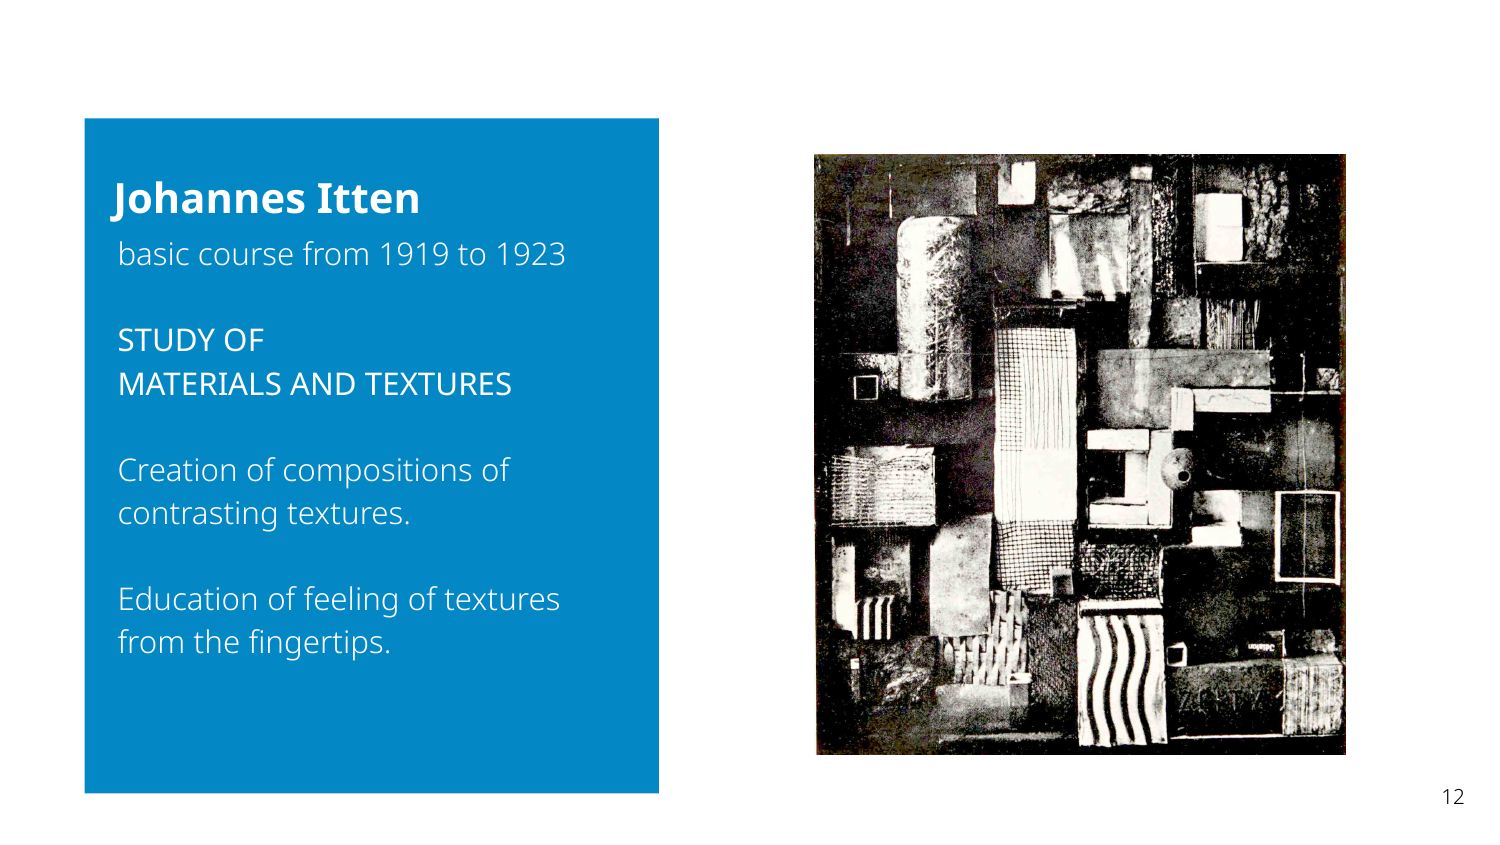

Johannes Itten
# basic course from 1919 to 1923 Study of materials and textures Creation of compositions of contrasting textures. Education of feeling of textures from the fingertips.